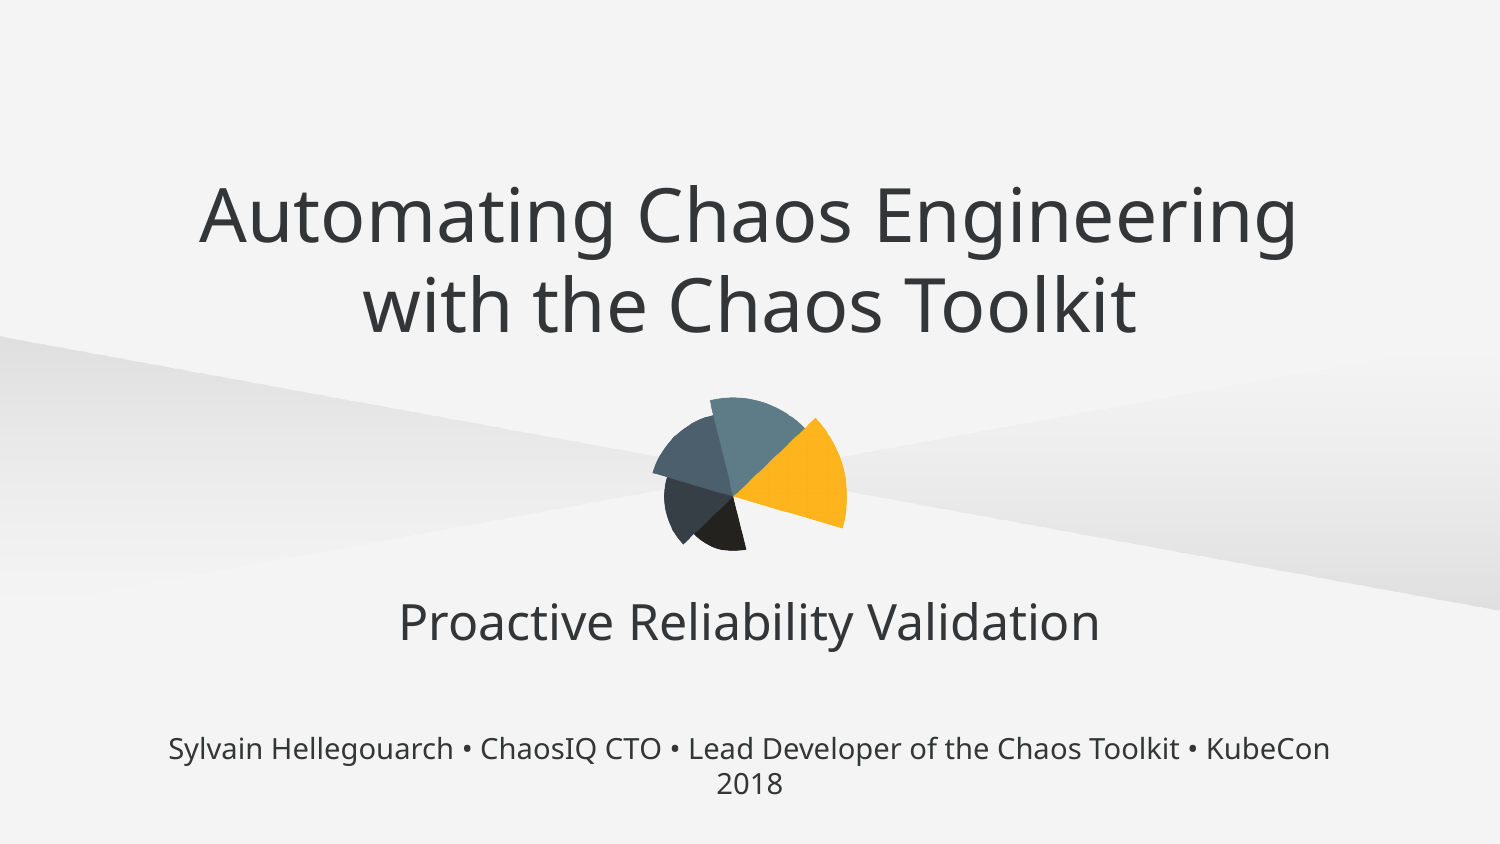

# Automating Chaos Engineering with the Chaos Toolkit
Proactive Reliability Validation
Sylvain Hellegouarch • ChaosIQ CTO • Lead Developer of the Chaos Toolkit • KubeCon 2018